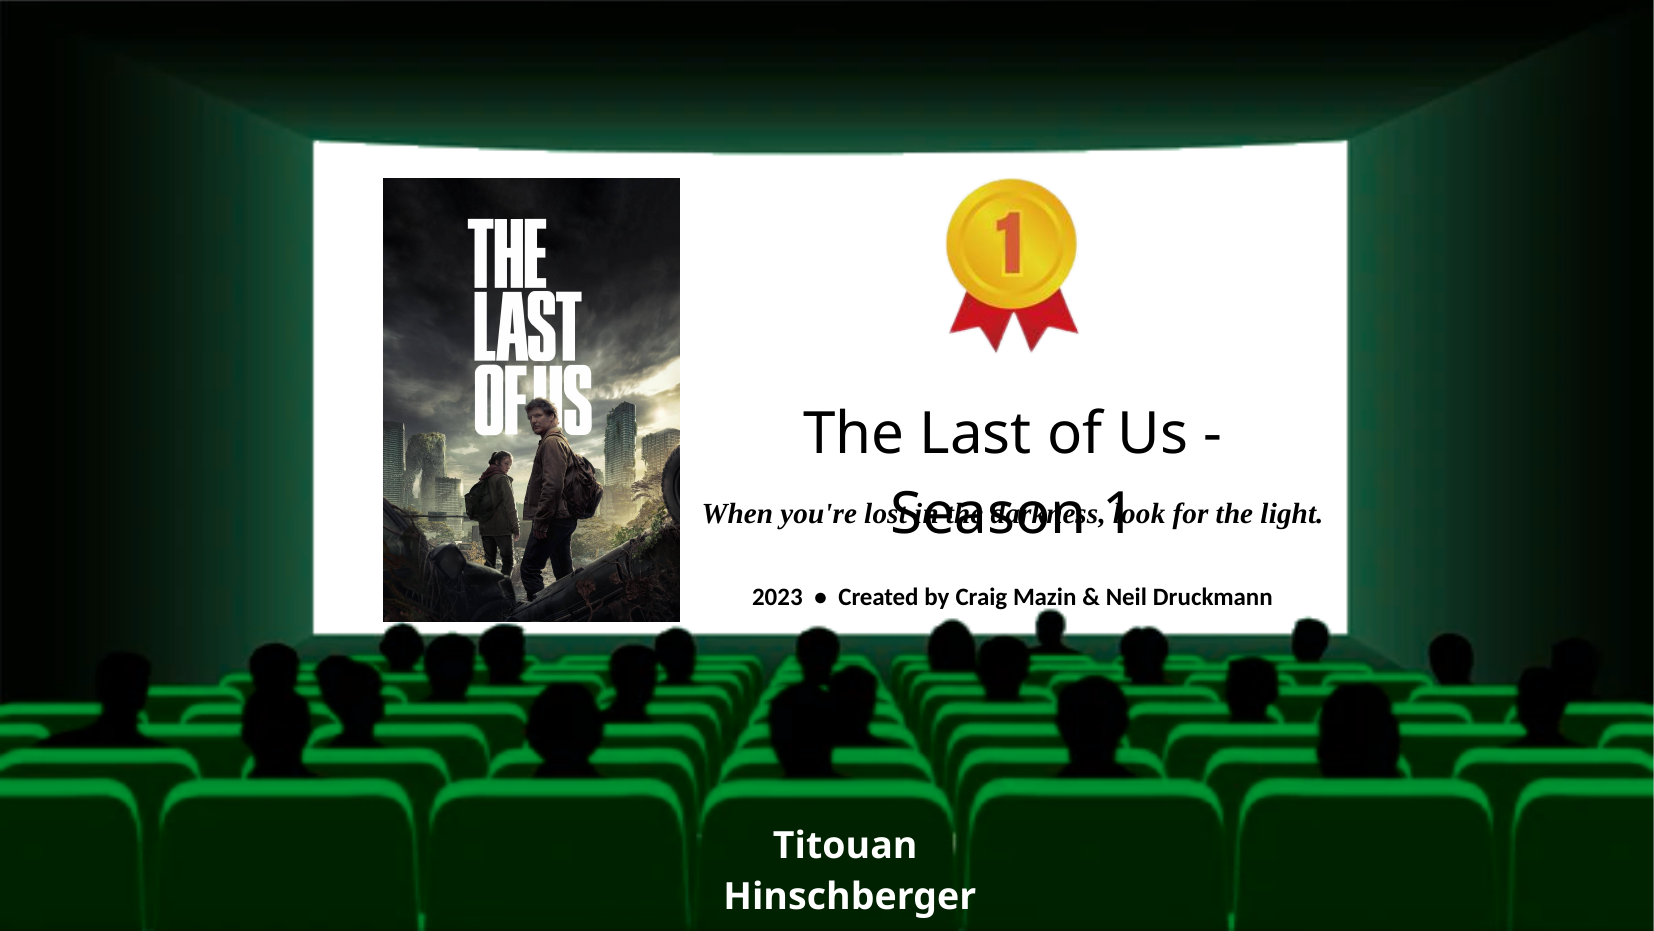

The Last of Us - Season 1
When you're lost in the darkness, look for the light.
2023 • Created by Craig Mazin & Neil Druckmann